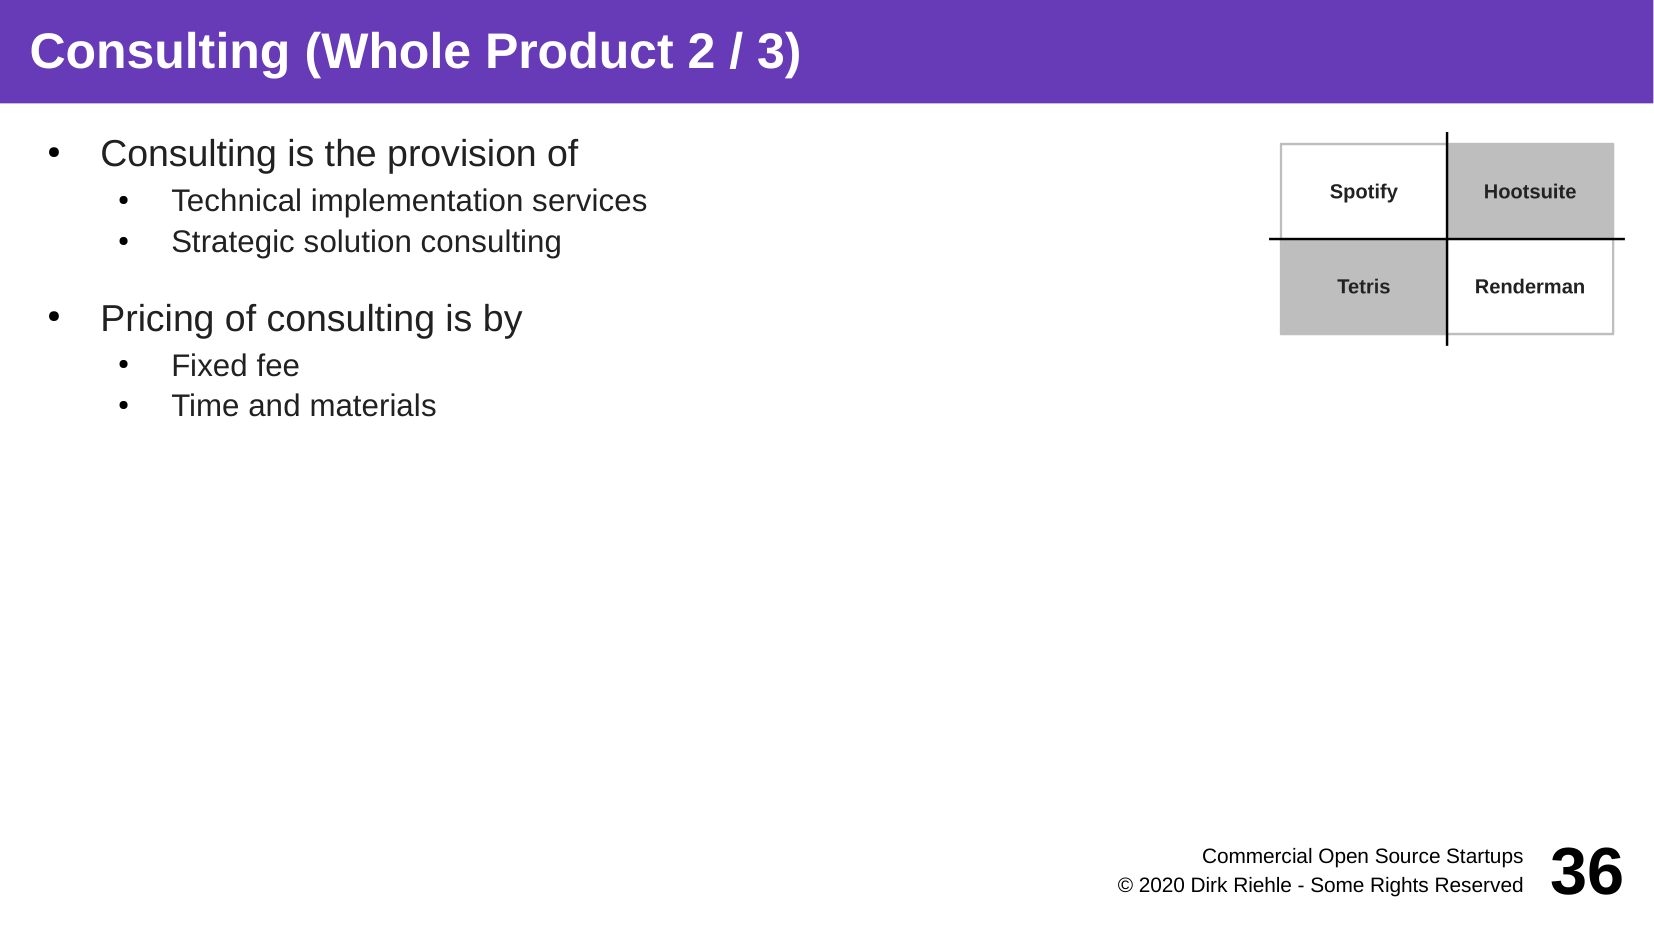

# Consulting (Whole Product 2 / 3)
Consulting is the provision of
Technical implementation services
Strategic solution consulting
Pricing of consulting is by
Fixed fee
Time and materials
Commercial Open Source Startups
36
© 2020 Dirk Riehle - Some Rights Reserved